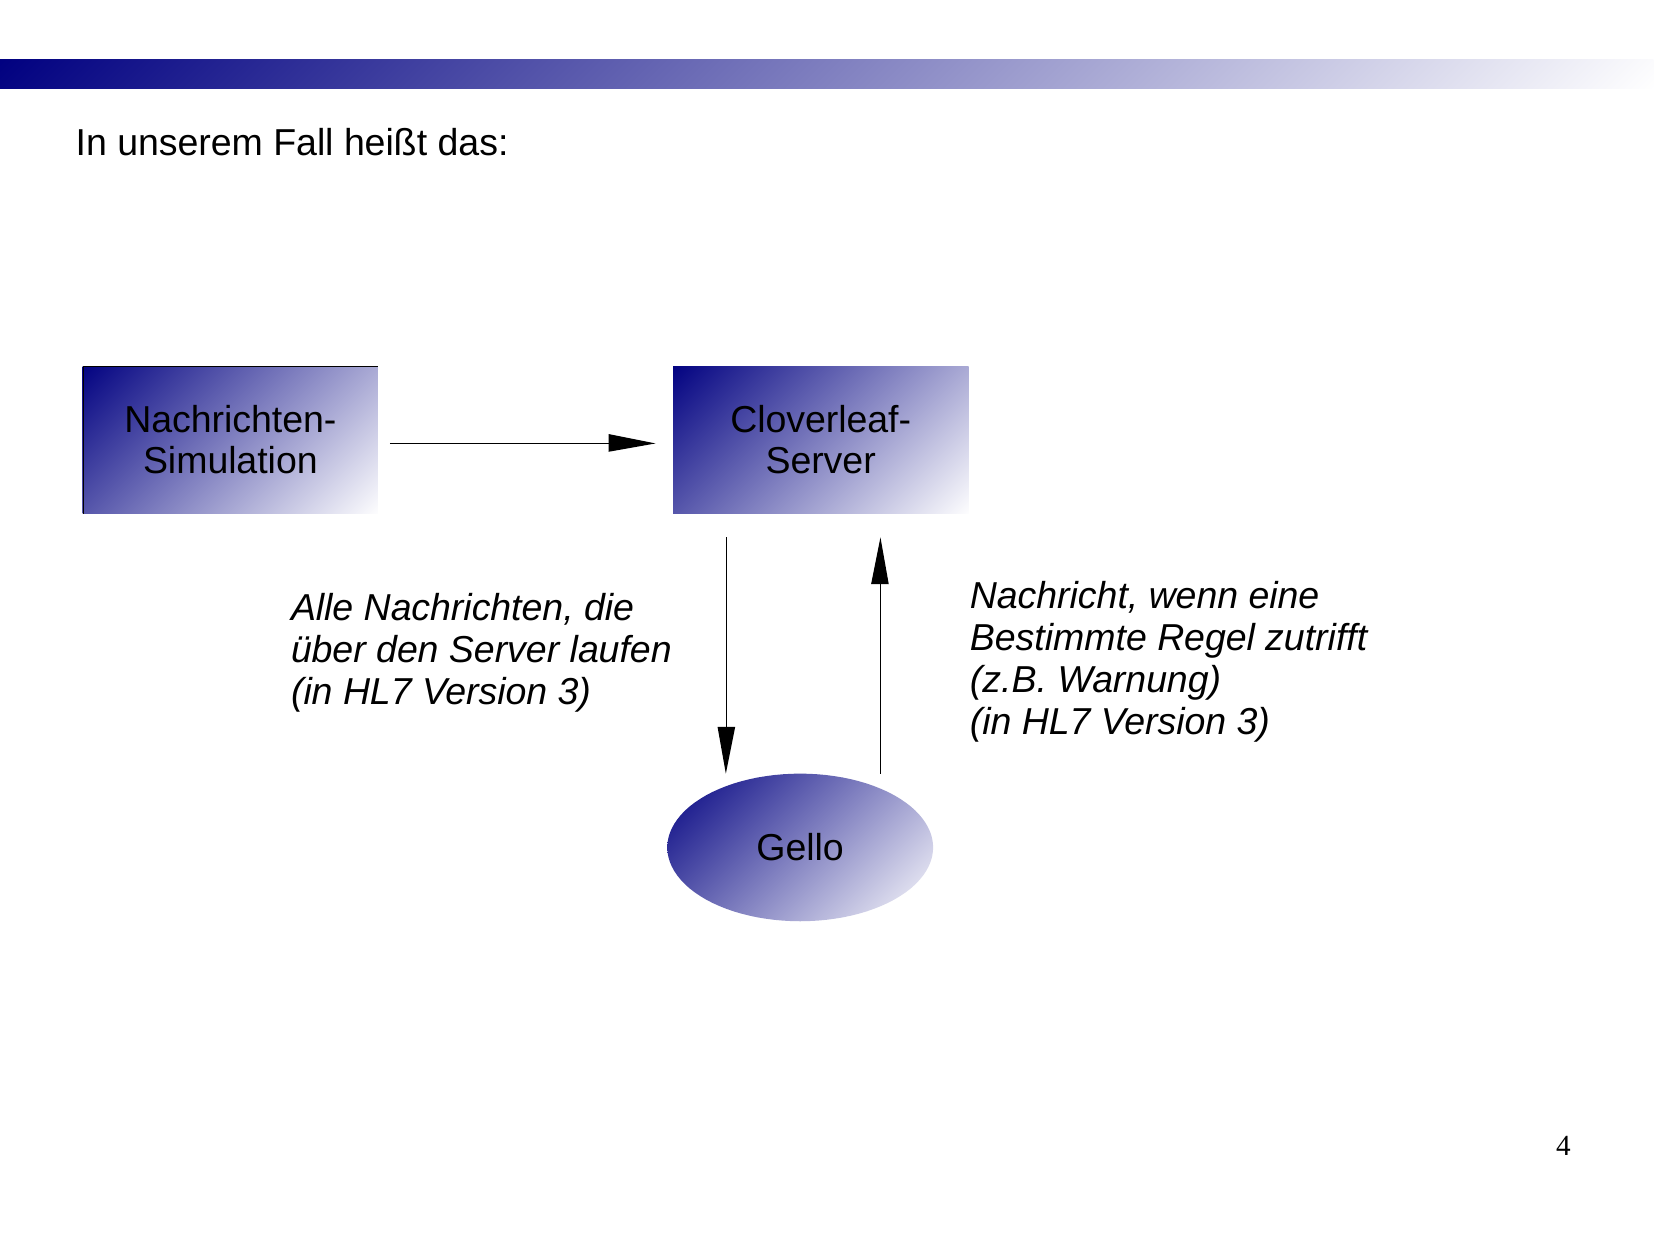

In unserem Fall heißt das:
Nachrichten-
Simulation
Cloverleaf-
Server
Nachricht, wenn eine
Bestimmte Regel zutrifft
(z.B. Warnung)
(in HL7 Version 3)
Alle Nachrichten, die
über den Server laufen
(in HL7 Version 3)
Gello
4